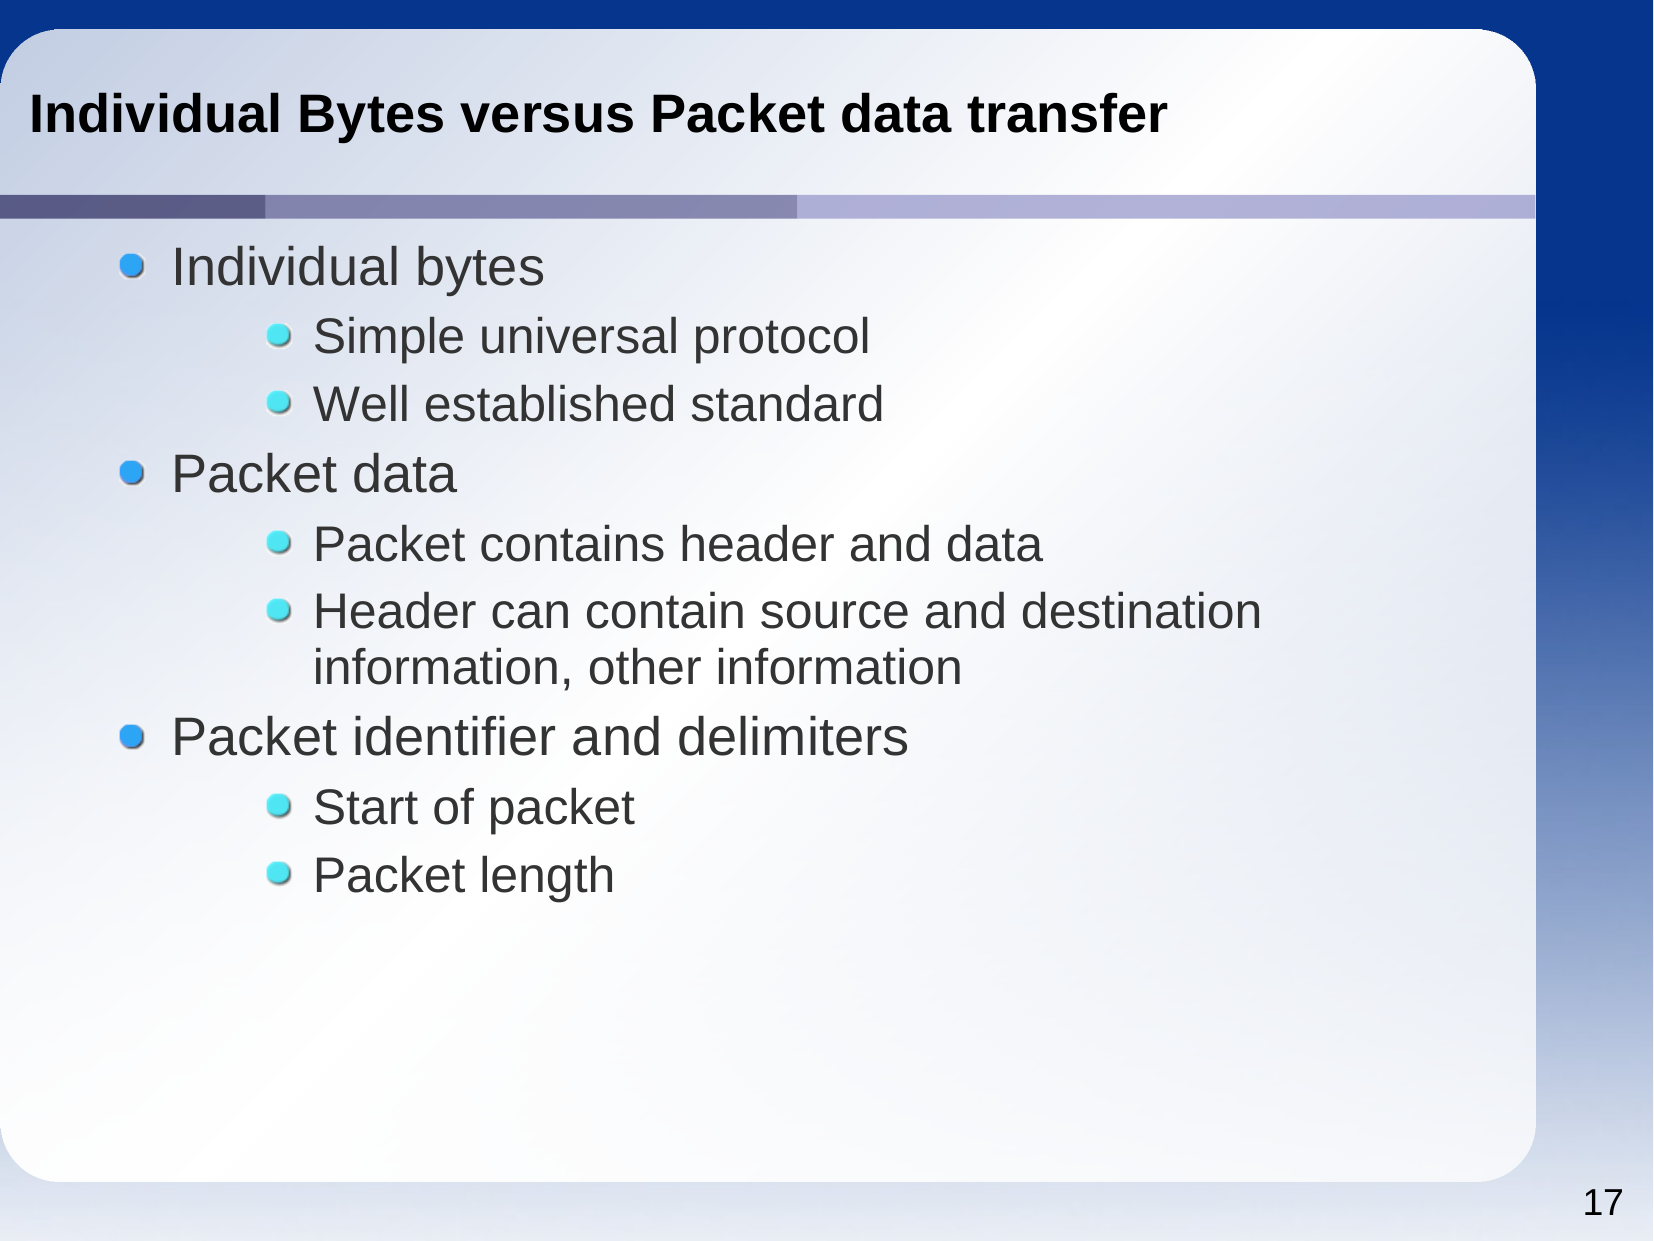

# Individual Bytes versus Packet data transfer
Individual bytes
Simple universal protocol
Well established standard
Packet data
Packet contains header and data
Header can contain source and destination information, other information
Packet identifier and delimiters
Start of packet
Packet length
17